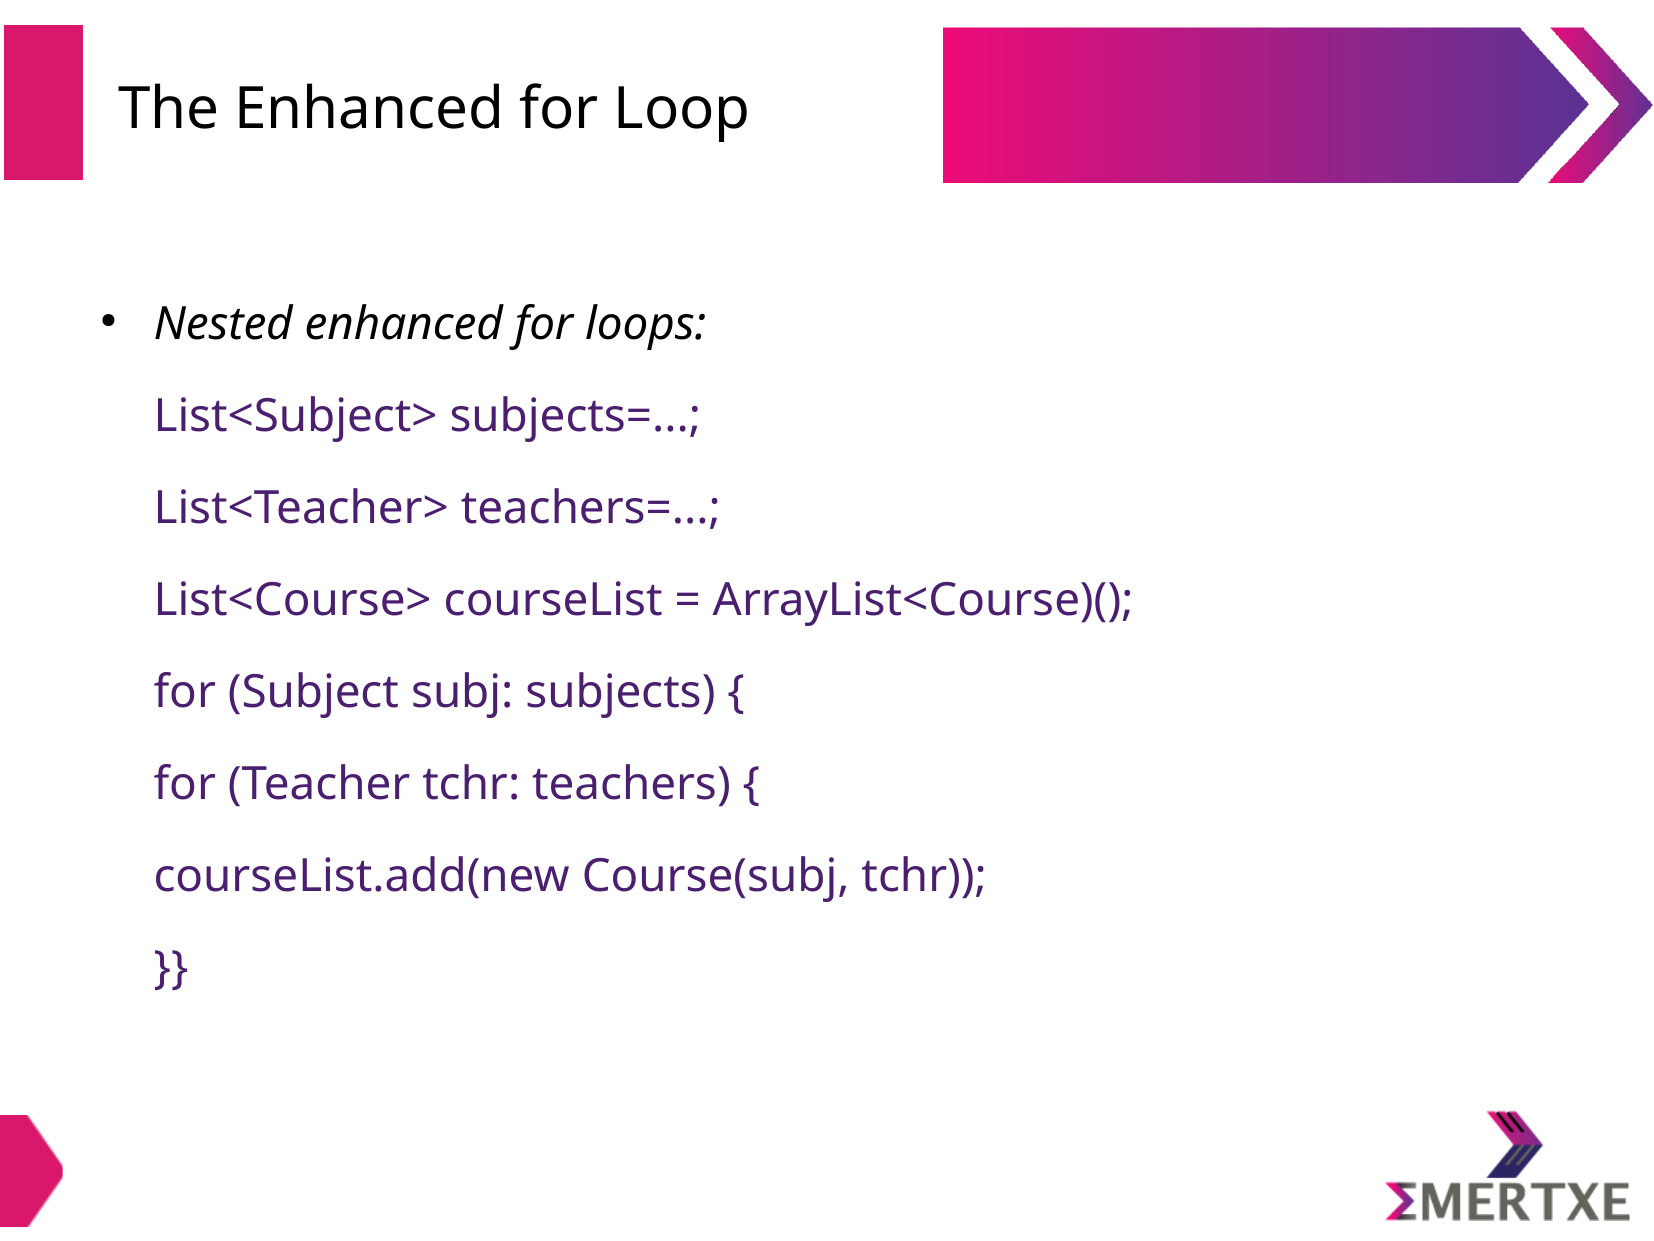

# The Enhanced for Loop
Nested enhanced for loops:
List<Subject> subjects=...;
List<Teacher> teachers=...;
List<Course> courseList = ArrayList<Course)();
for (Subject subj: subjects) {
for (Teacher tchr: teachers) {
courseList.add(new Course(subj, tchr));
}}